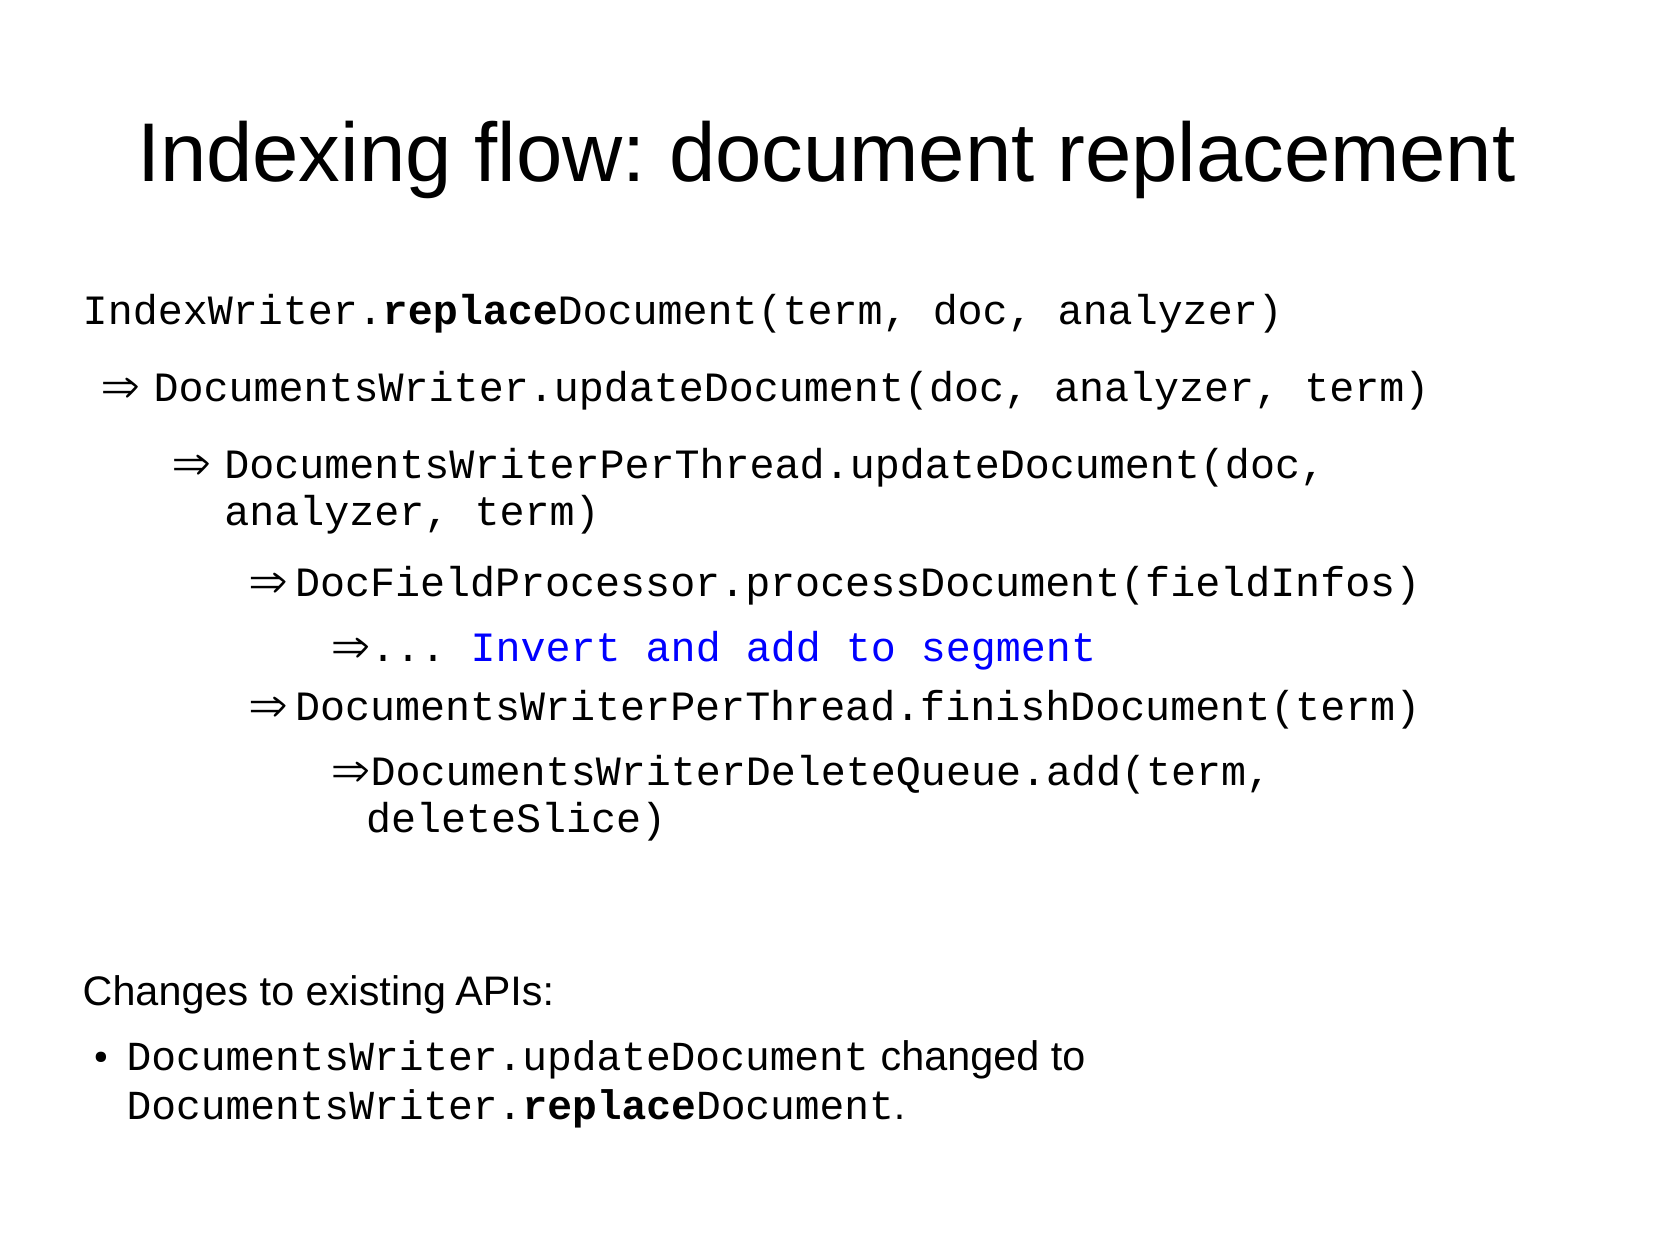

# Indexing flow: document replacement
IndexWriter.replaceDocument(term, doc, analyzer)
DocumentsWriter.updateDocument(doc, analyzer, term)
DocumentsWriterPerThread.updateDocument(doc, analyzer, term)
DocFieldProcessor.processDocument(fieldInfos)
... Invert and add to segment
DocumentsWriterPerThread.finishDocument(term)
DocumentsWriterDeleteQueue.add(term, deleteSlice)
Changes to existing APIs:
DocumentsWriter.updateDocument changed to DocumentsWriter.replaceDocument.